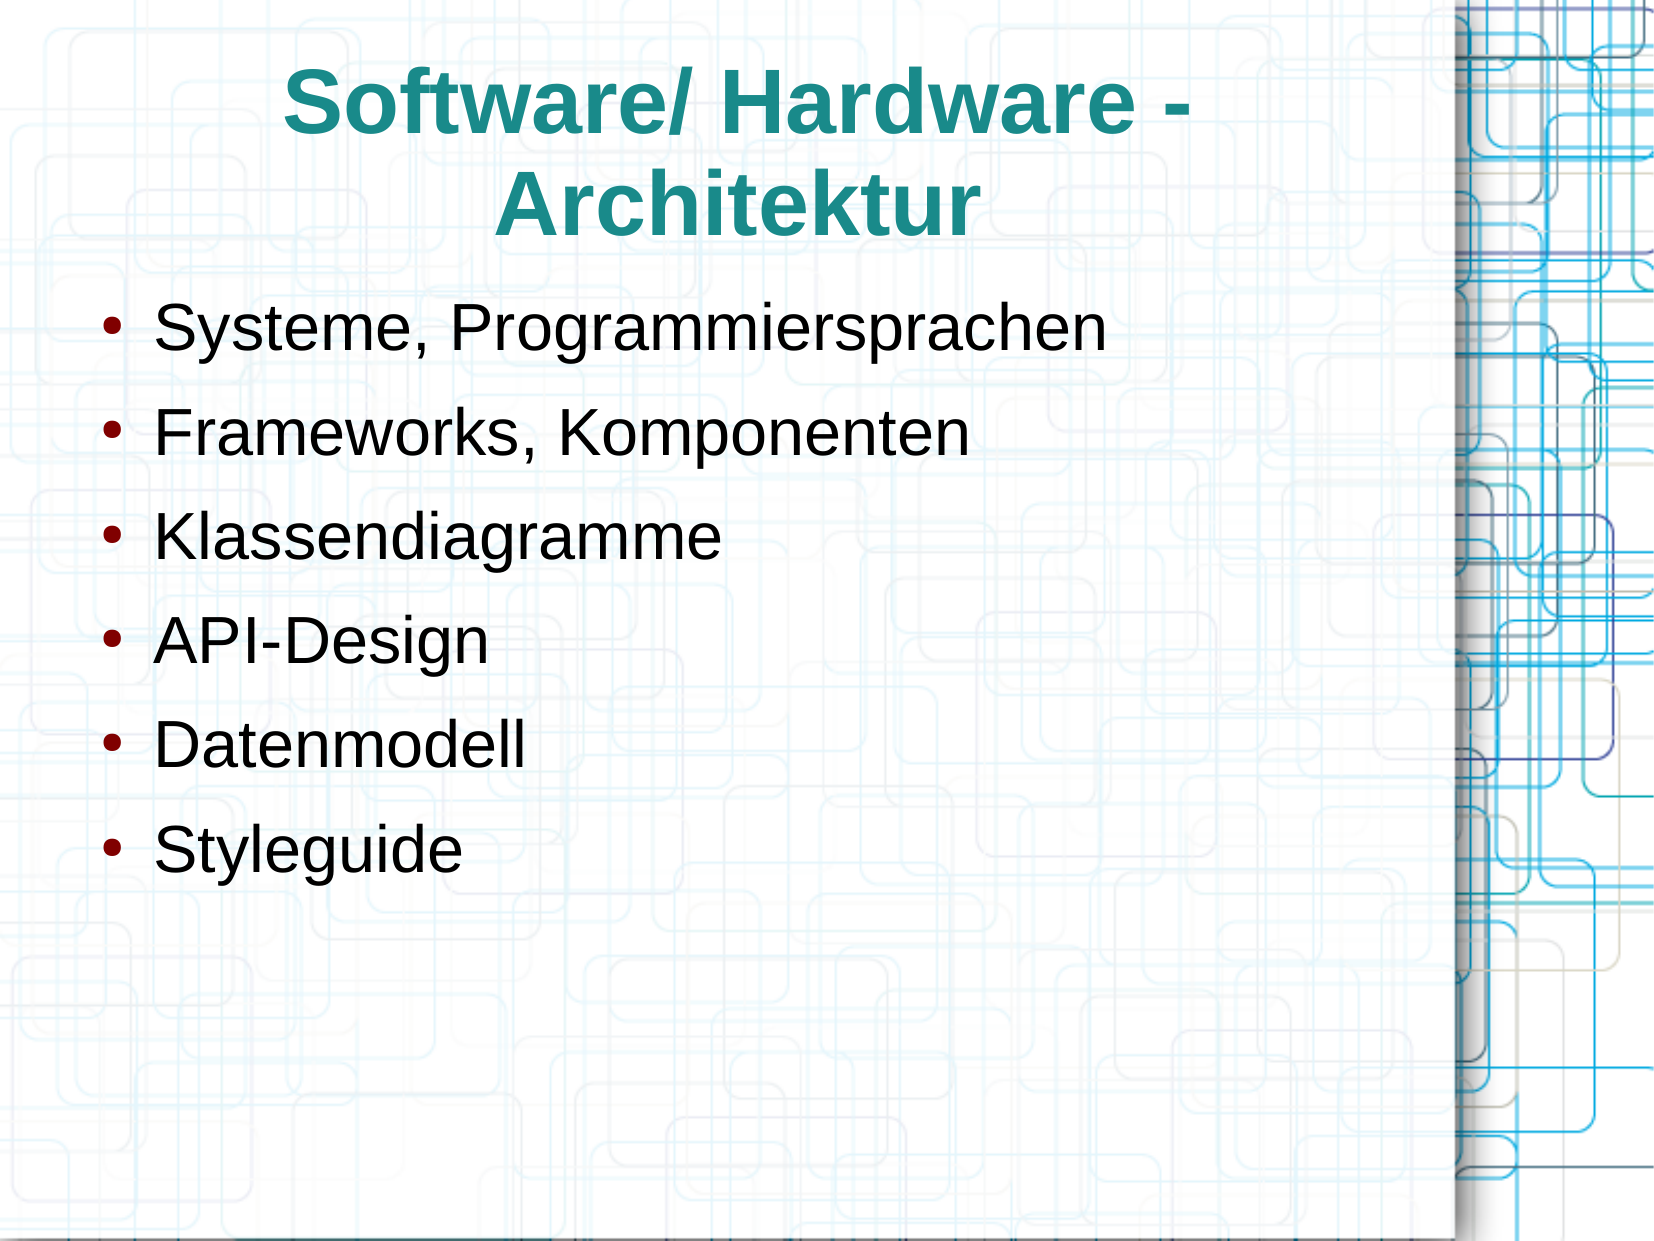

# Software/ Hardware - Architektur
Systeme, Programmiersprachen
Frameworks, Komponenten
Klassendiagramme
API-Design
Datenmodell
Styleguide